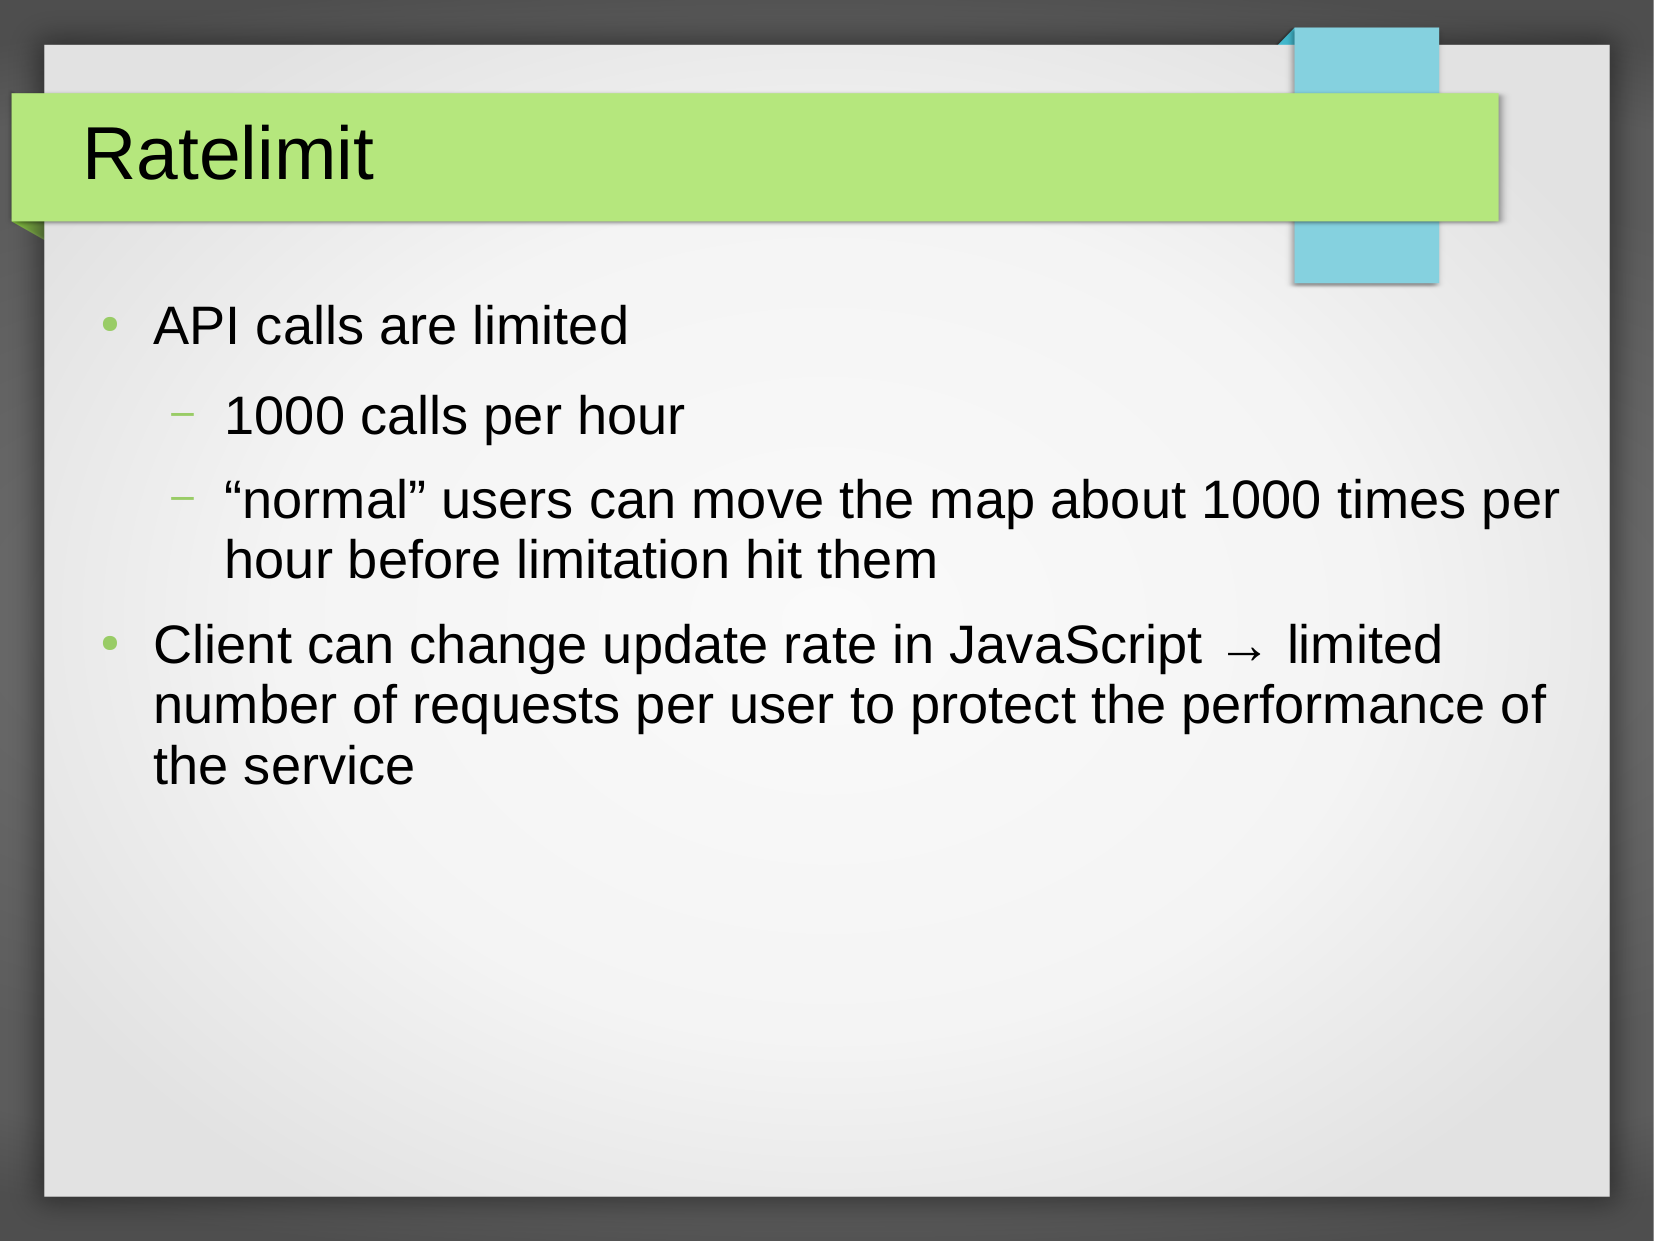

# Ratelimit
API calls are limited
1000 calls per hour
“normal” users can move the map about 1000 times per hour before limitation hit them
Client can change update rate in JavaScript → limited number of requests per user to protect the performance of the service